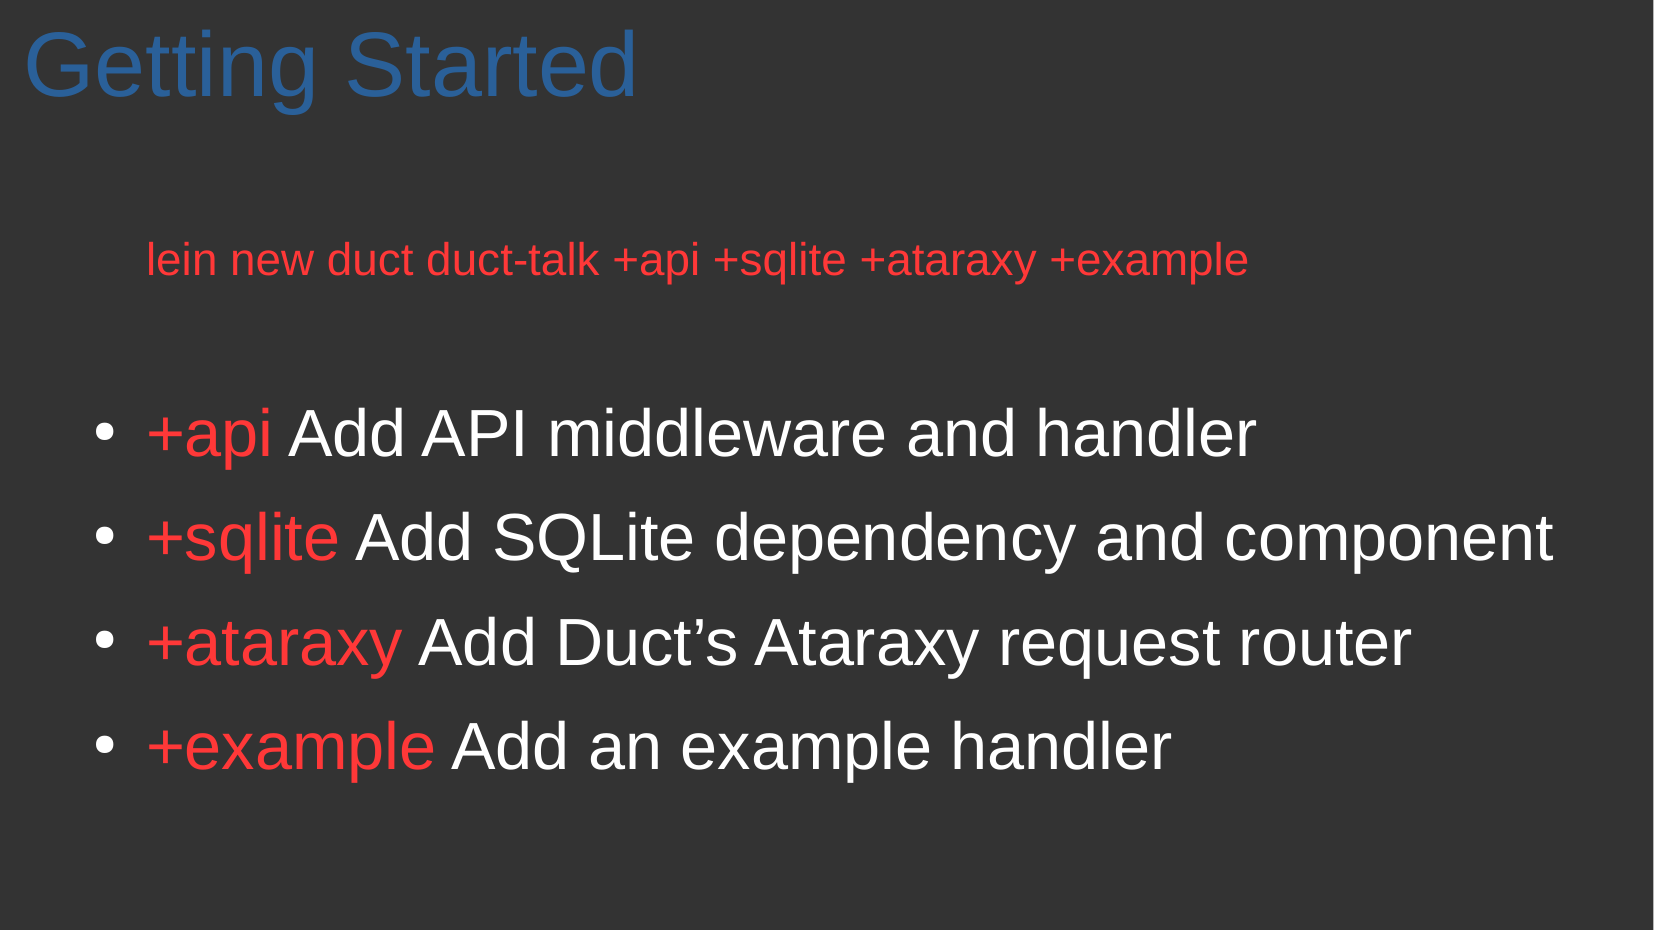

# Getting Started
lein new duct duct-talk +api +sqlite +ataraxy +example
+api Add API middleware and handler
+sqlite Add SQLite dependency and component
+ataraxy Add Duct’s Ataraxy request router
+example Add an example handler